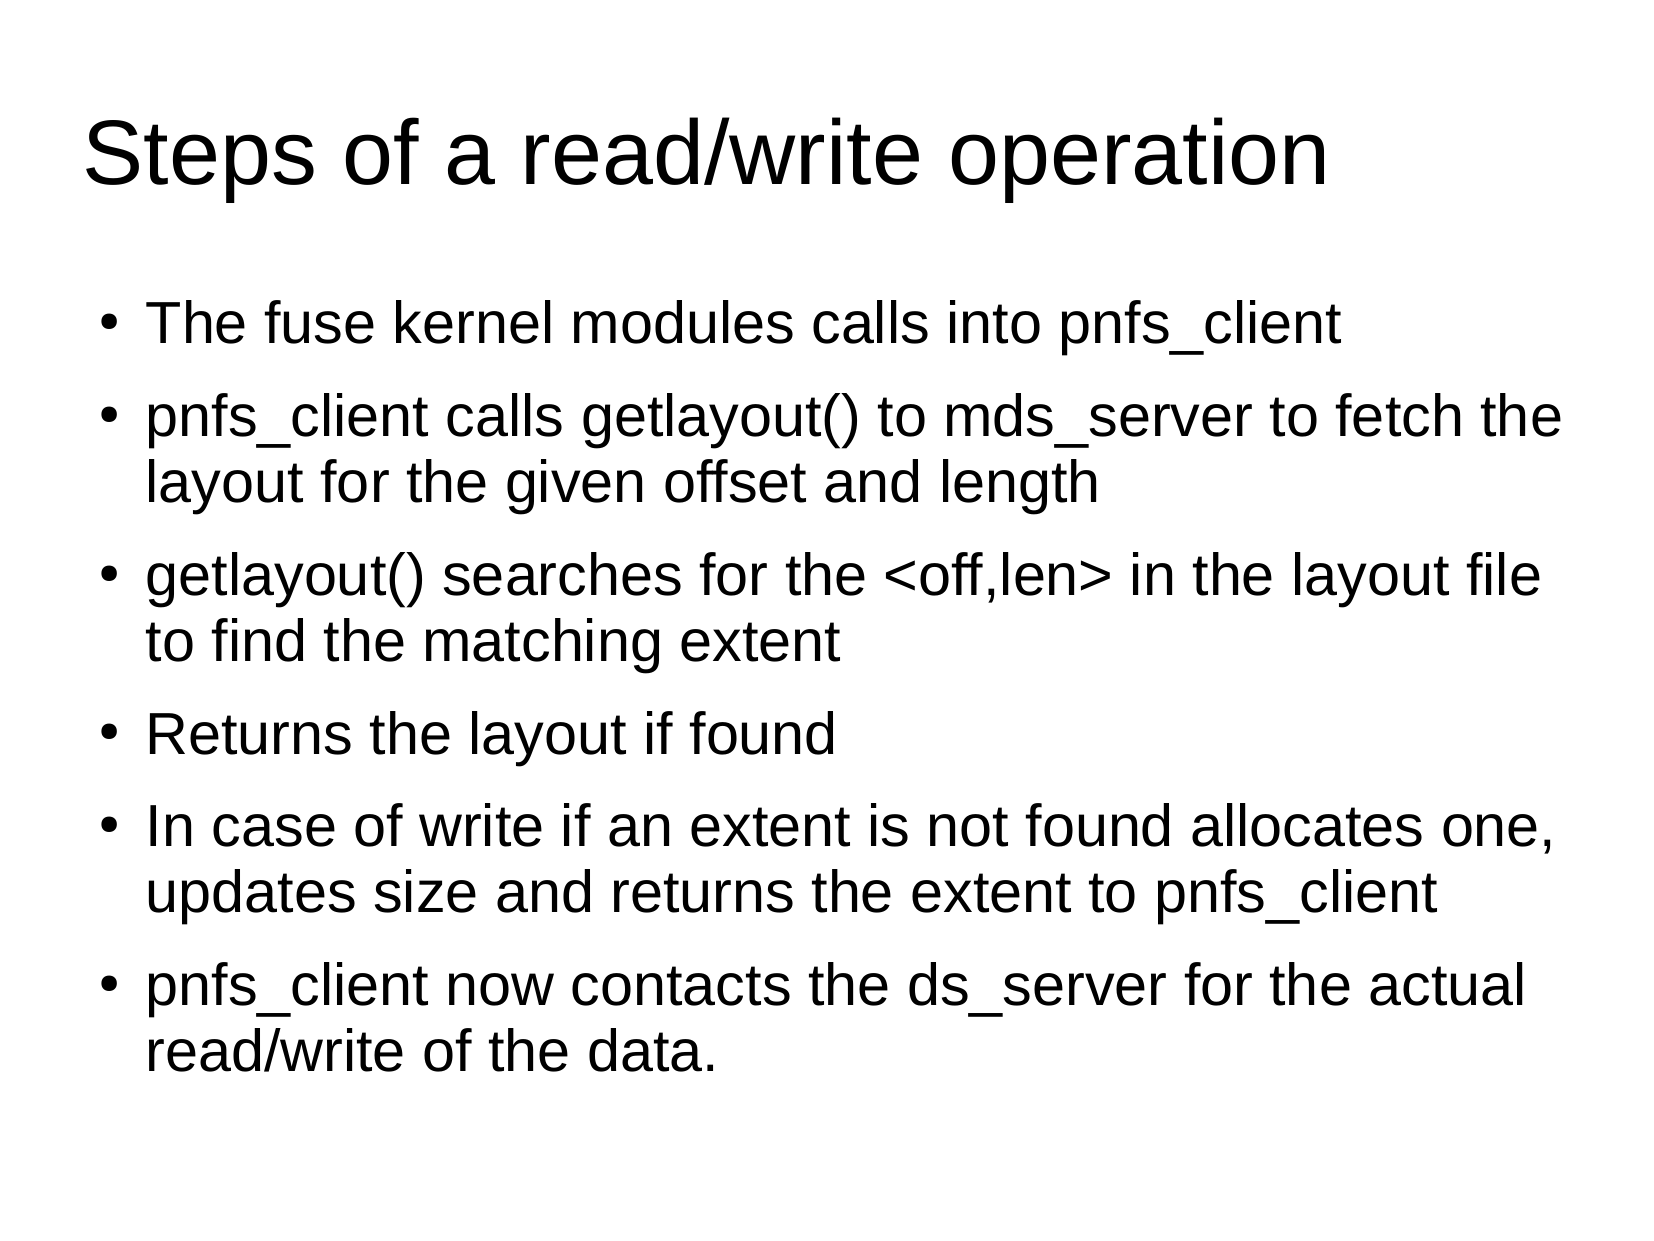

# Steps of a read/write operation
The fuse kernel modules calls into pnfs_client
pnfs_client calls getlayout() to mds_server to fetch the layout for the given offset and length
getlayout() searches for the <off,len> in the layout file to find the matching extent
Returns the layout if found
In case of write if an extent is not found allocates one, updates size and returns the extent to pnfs_client
pnfs_client now contacts the ds_server for the actual read/write of the data.